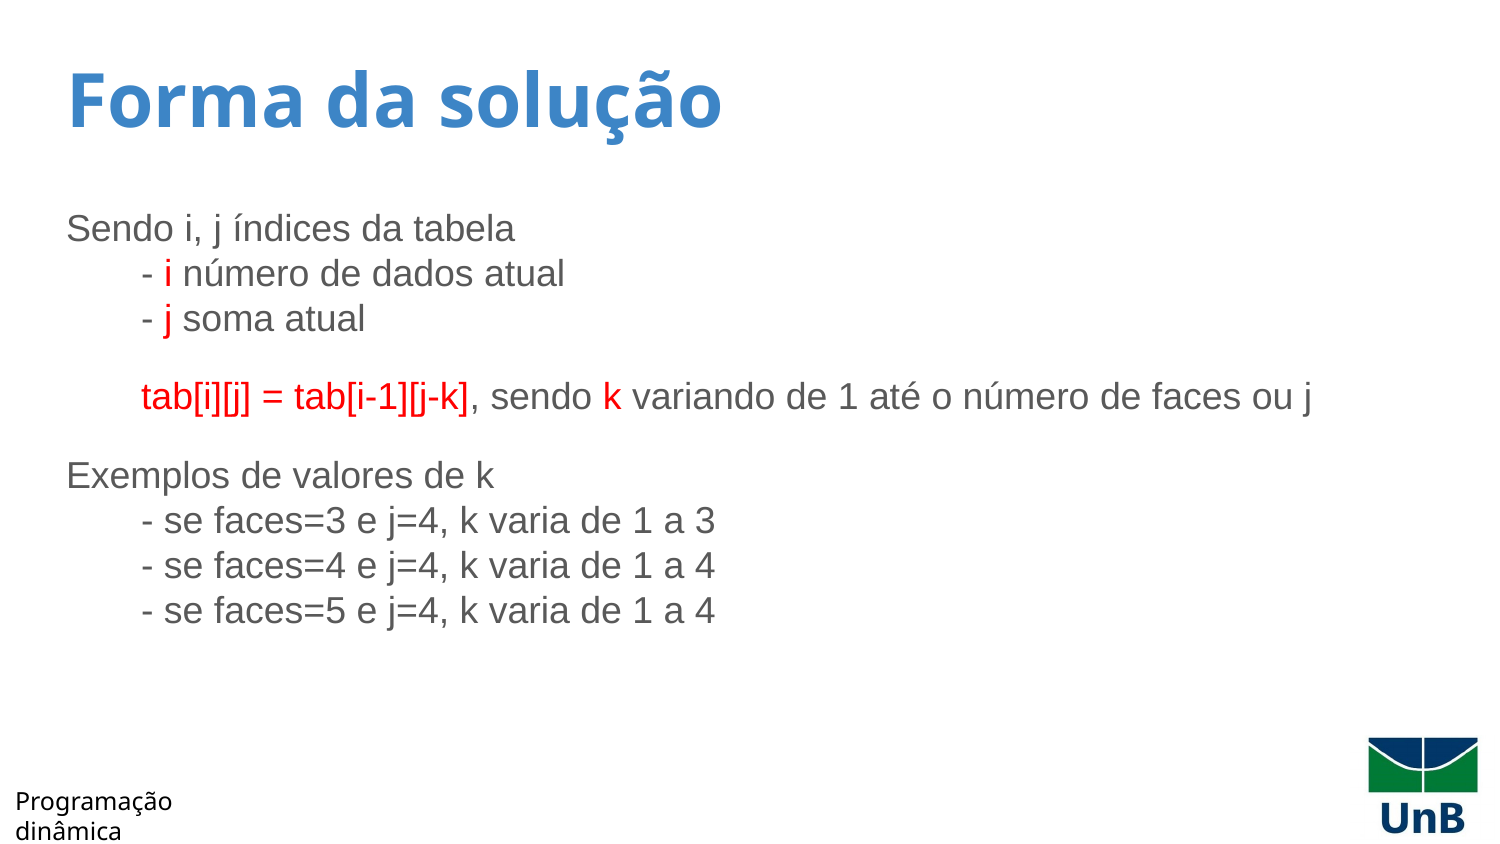

# Forma da solução
Sendo i, j índices da tabela
	- i número de dados atual
	- j soma atual
	tab[i][j] = tab[i-1][j-k], sendo k variando de 1 até o número de faces ou j
Exemplos de valores de k
	- se faces=3 e j=4, k varia de 1 a 3
	- se faces=4 e j=4, k varia de 1 a 4
	- se faces=5 e j=4, k varia de 1 a 4
Programação dinâmica